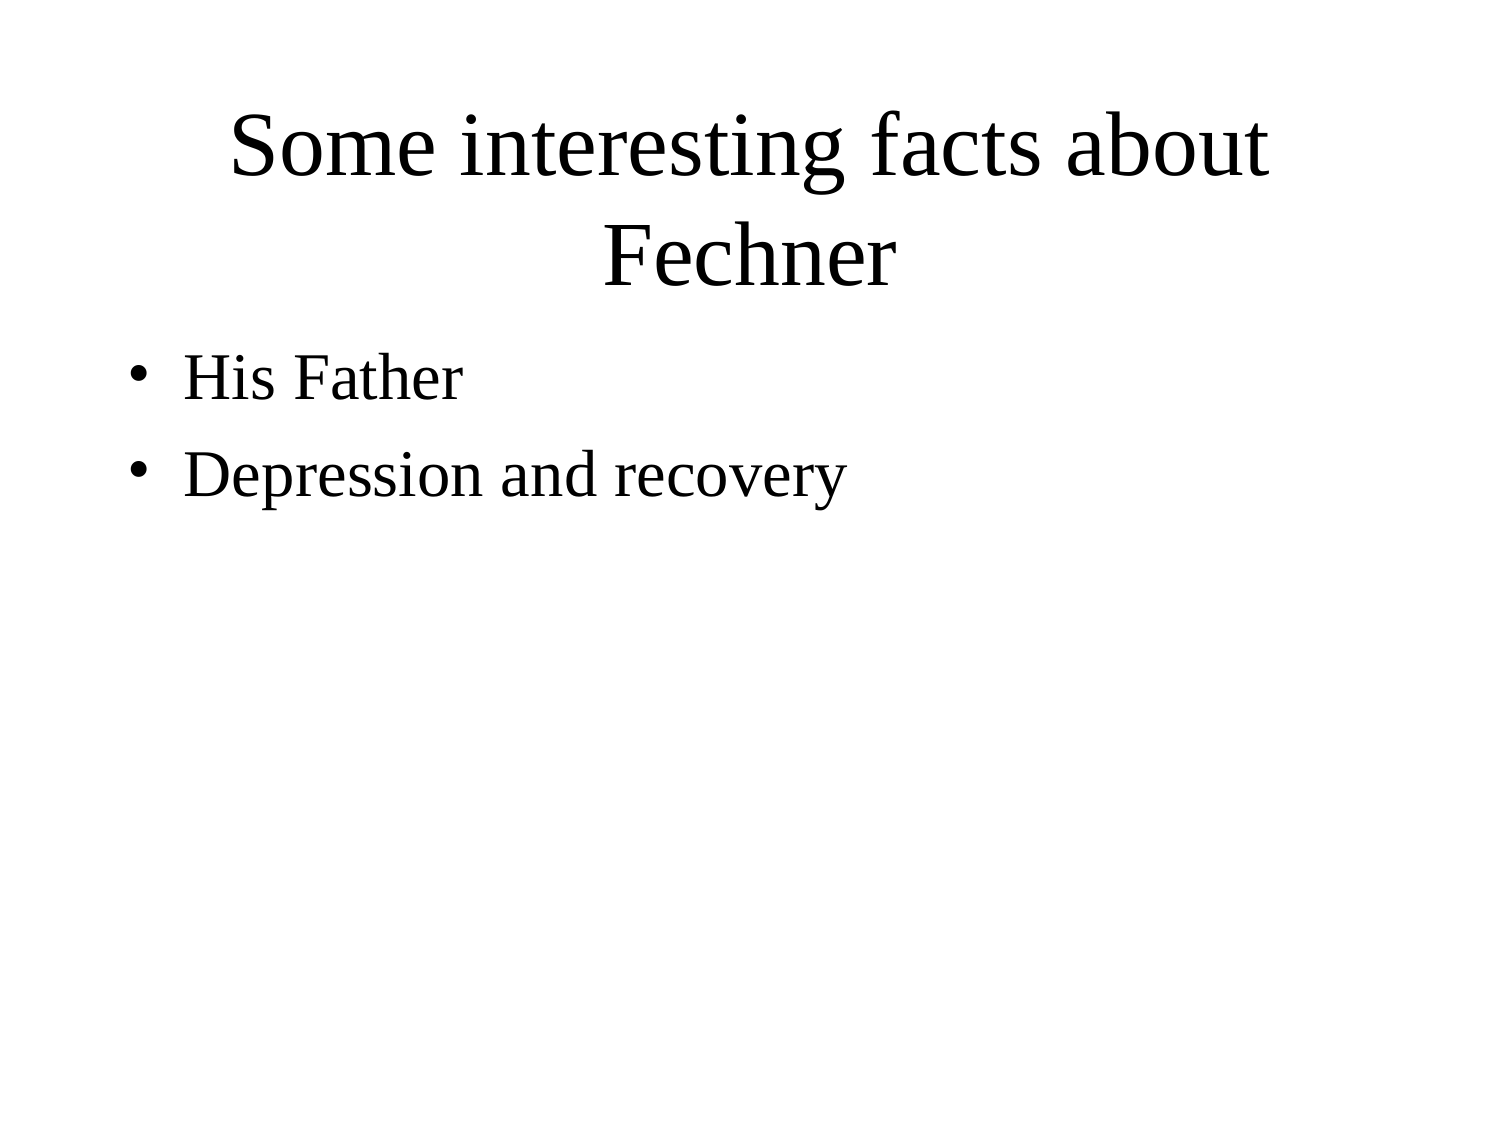

# Some interesting facts about Fechner
His Father
Depression and recovery